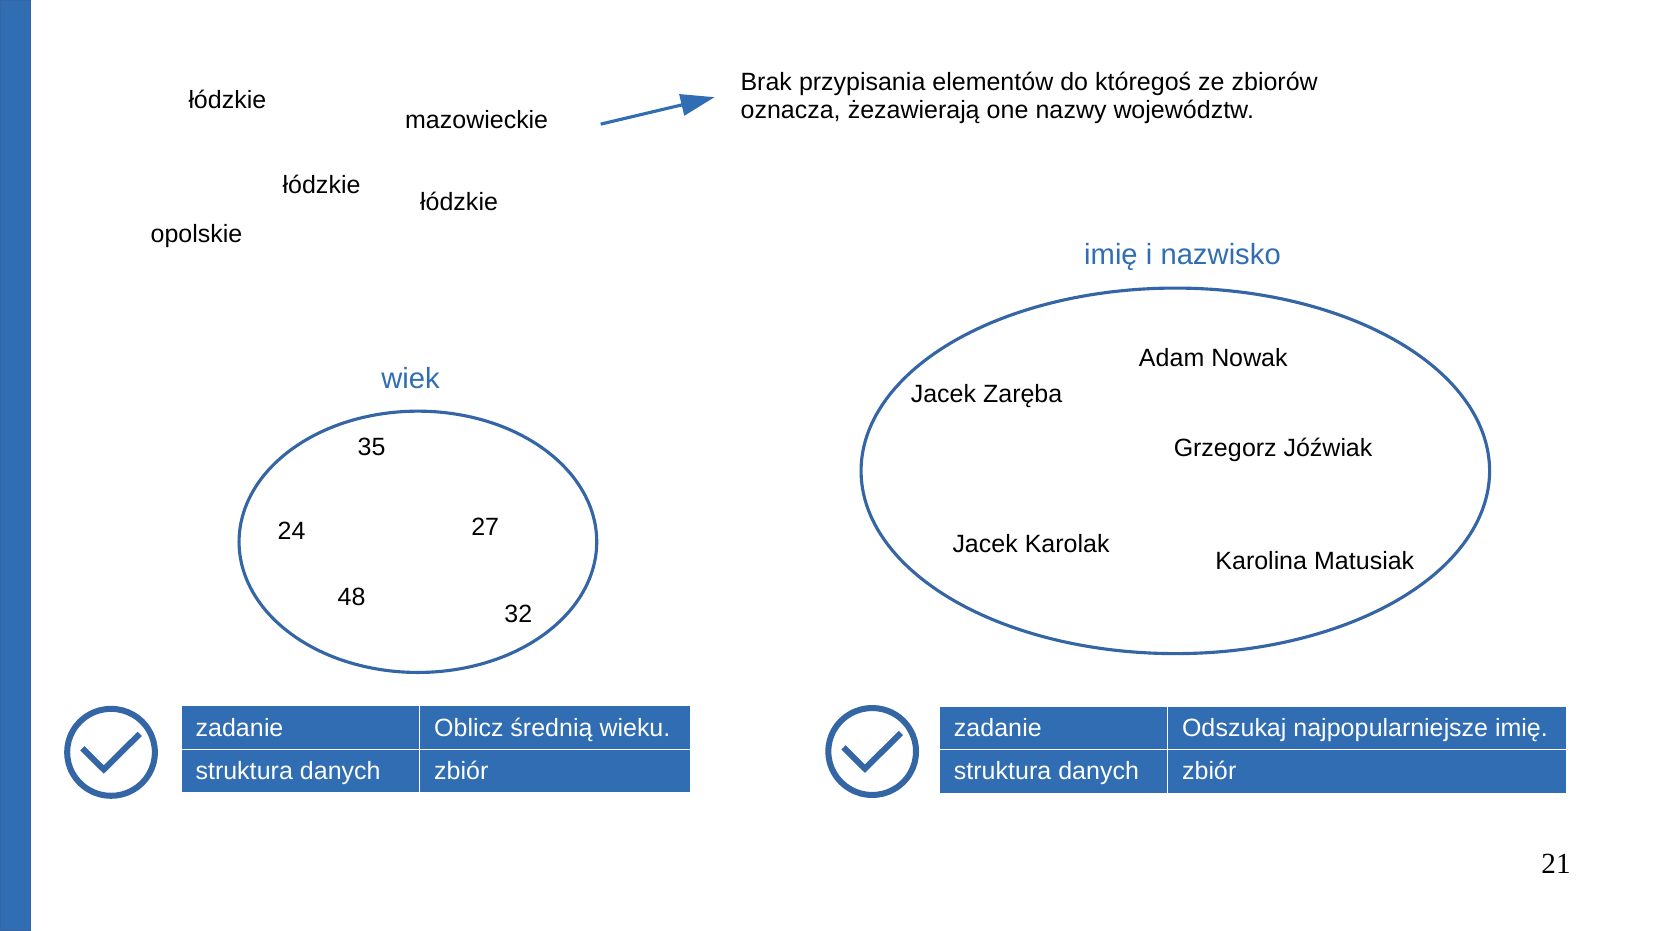

Brak przypisania elementów do któregoś ze zbiorów
oznacza, żezawierają one nazwy województw.
łódzkie
mazowieckie
łódzkie
łódzkie
opolskie
imię i nazwisko
Adam Nowak
wiek
Jacek Zaręba
35
Grzegorz Jóźwiak
27
24
Jacek Karolak
Karolina Matusiak
48
32
| zadanie | Oblicz średnią wieku. |
| --- | --- |
| struktura danych | zbiór |
| zadanie | Odszukaj najpopularniejsze imię. |
| --- | --- |
| struktura danych | zbiór |
21